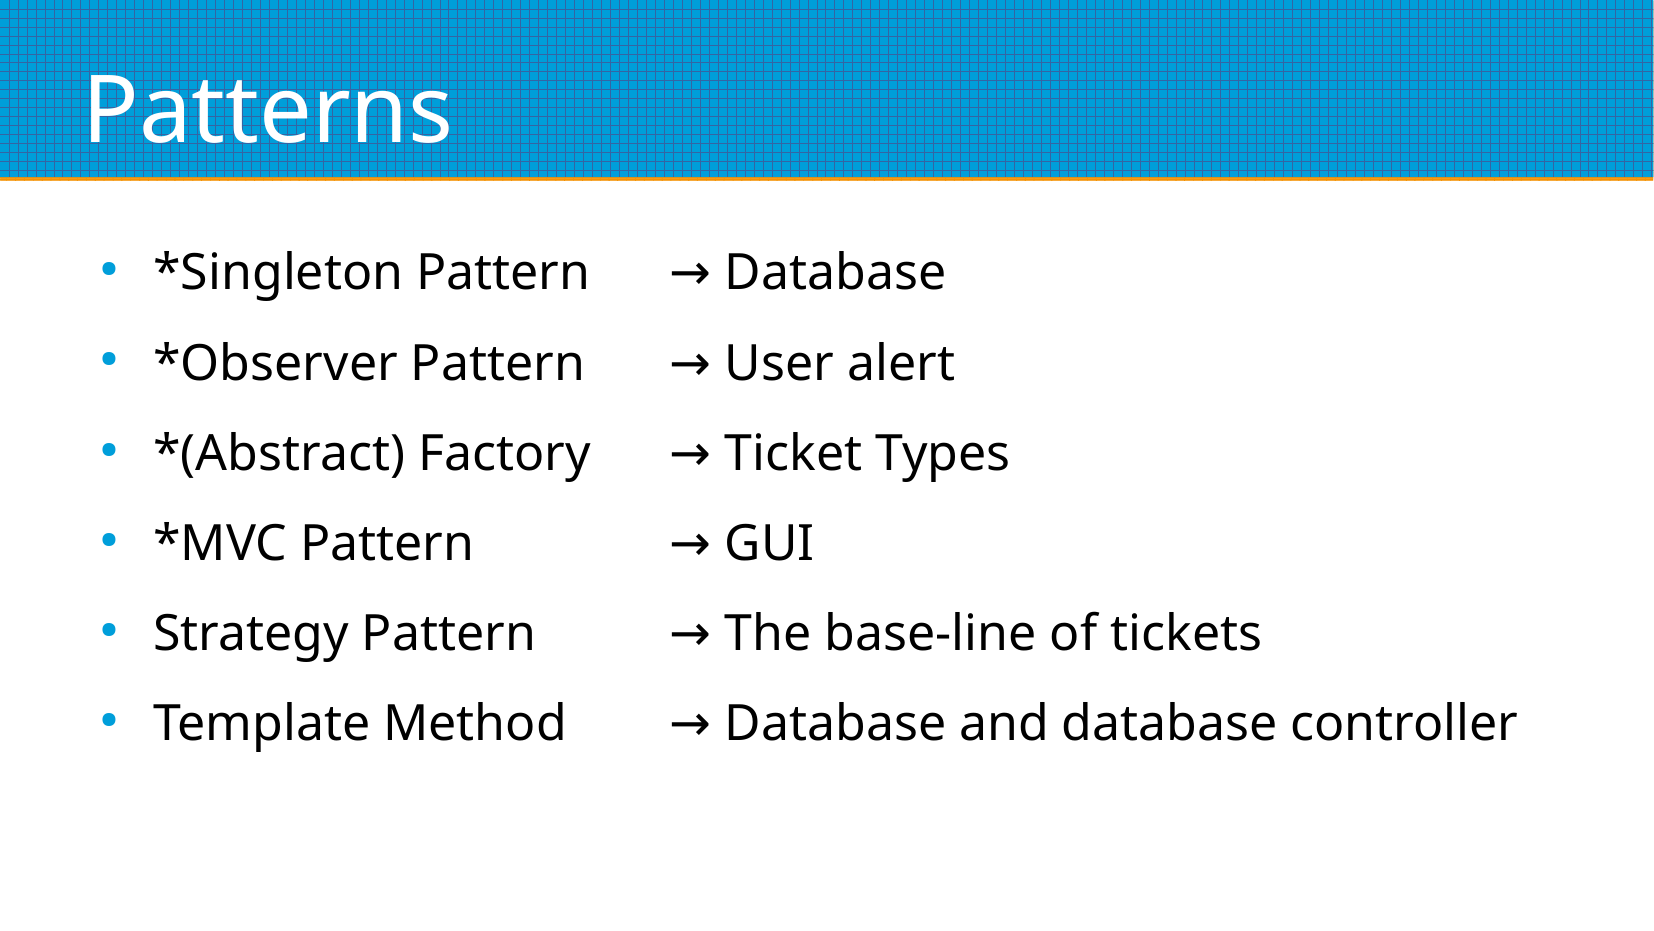

# Patterns
*Singleton Pattern 	→ Database
*Observer Pattern		→ User alert
*(Abstract) Factory		→ Ticket Types
*MVC Pattern			→ GUI
Strategy Pattern		→ The base-line of tickets
Template Method		→ Database and database controller